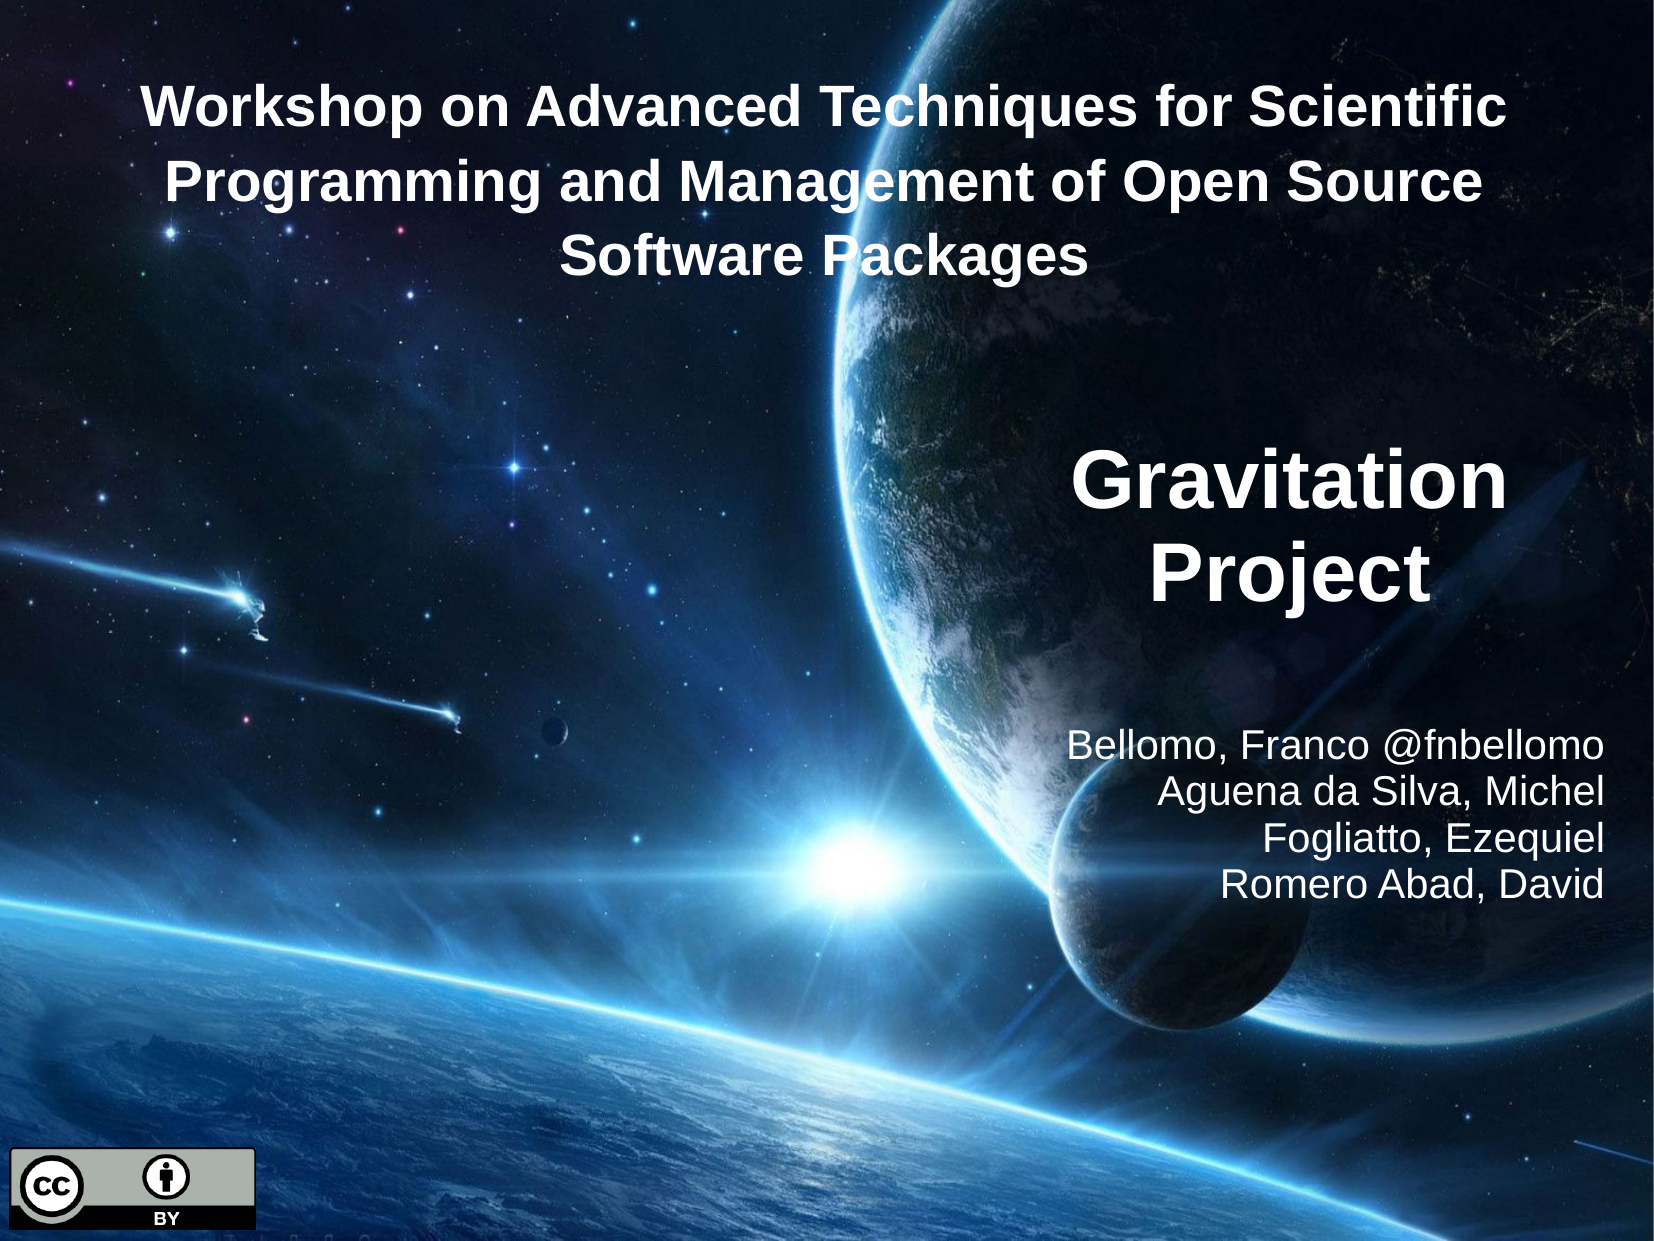

Workshop on Advanced Techniques for Scientific Programming and Management of Open Source Software Packages
Gravitation
Project
Bellomo, Franco @fnbellomo
Aguena da Silva, Michel
Fogliatto, Ezequiel
Romero Abad, David